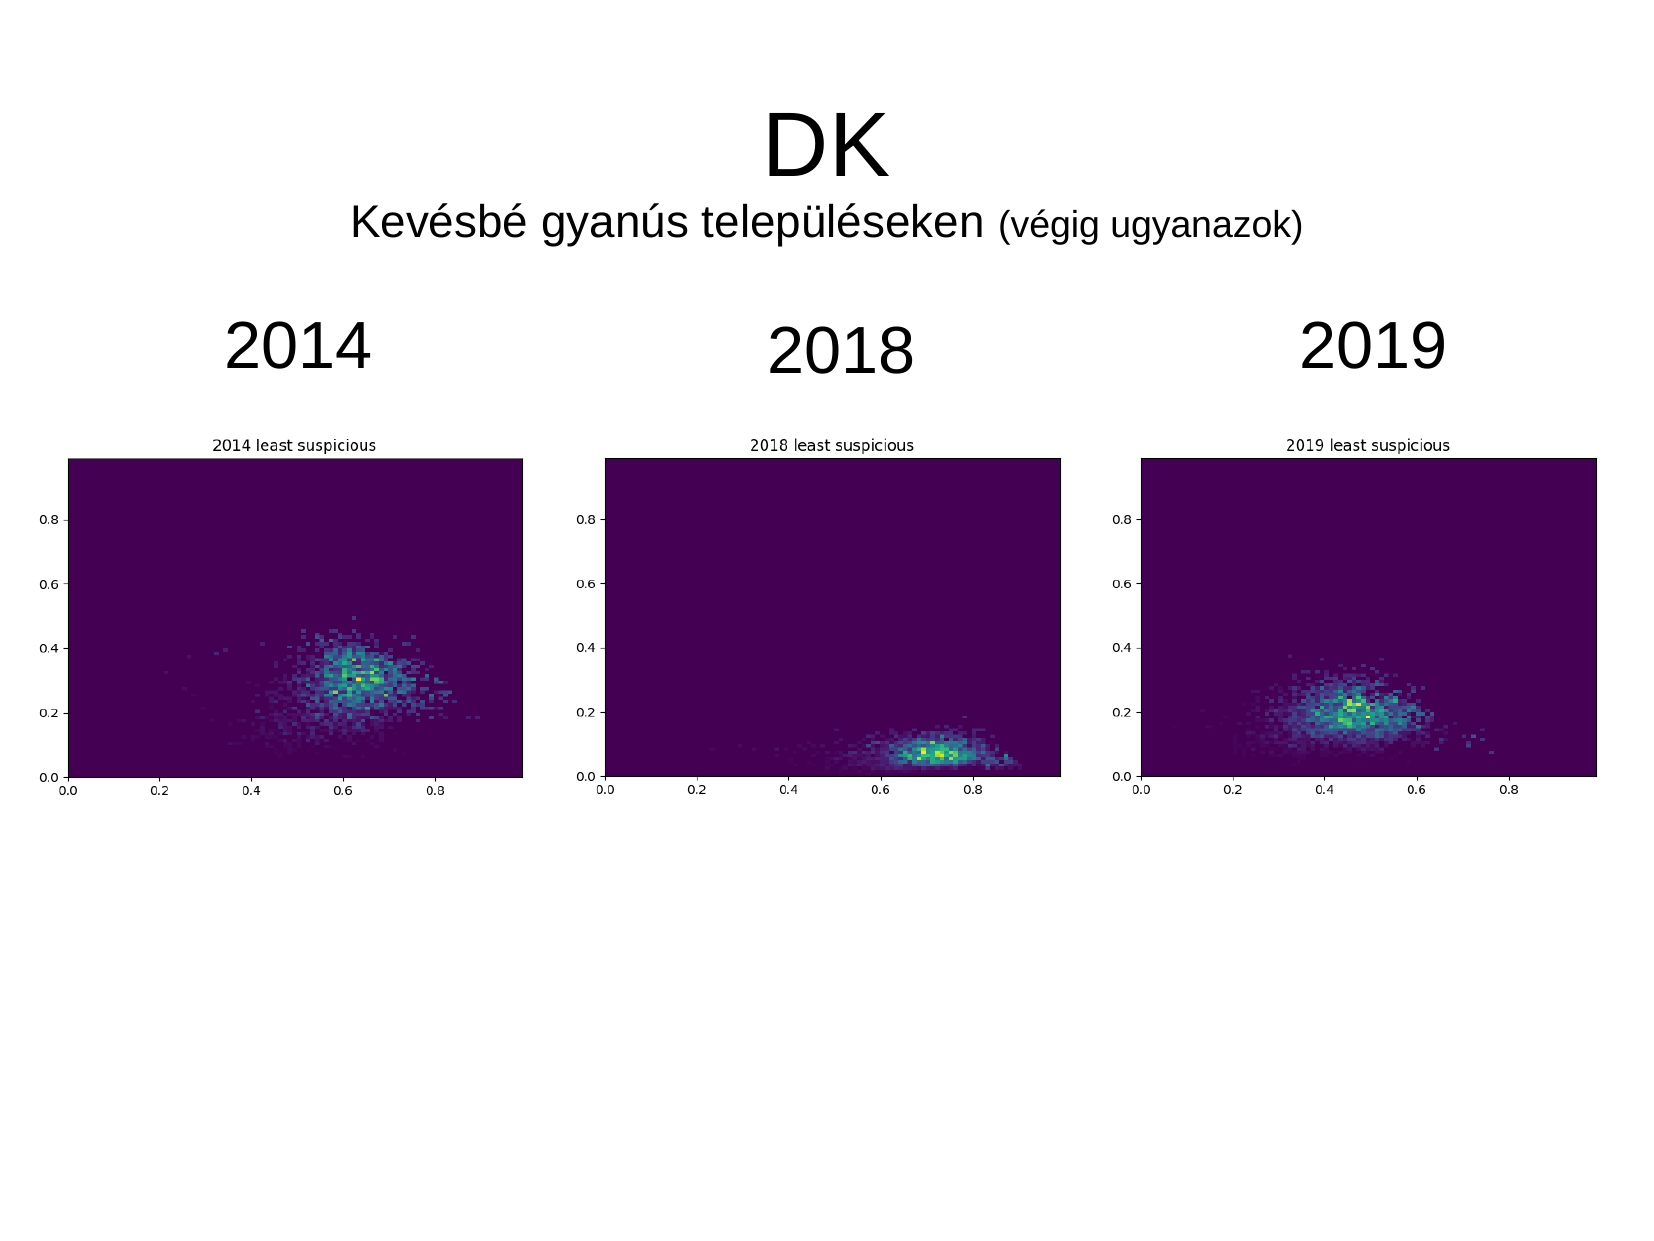

# DK Kevésbé gyanús településeken (végig ugyanazok)
2014
2019
2018